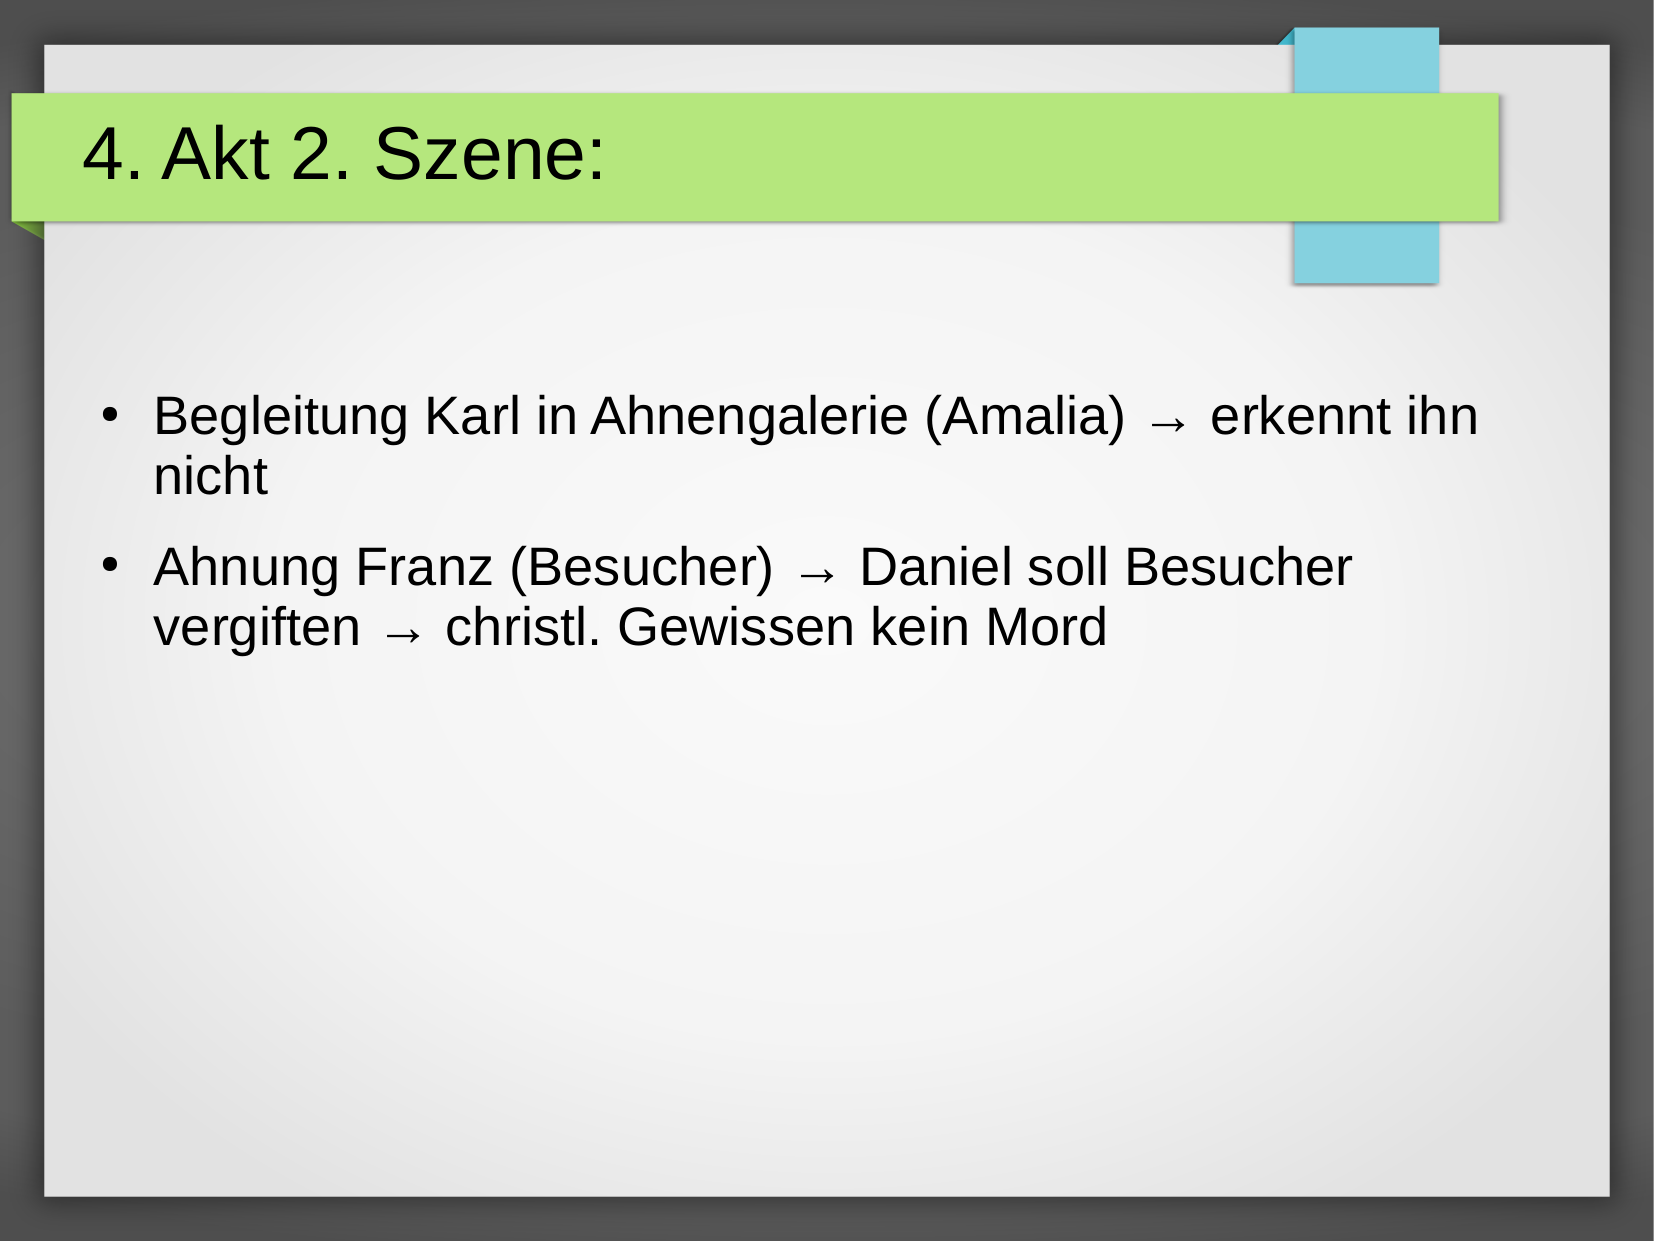

# 4. Akt 2. Szene:
Begleitung Karl in Ahnengalerie (Amalia) → erkennt ihn nicht
Ahnung Franz (Besucher) → Daniel soll Besucher vergiften → christl. Gewissen kein Mord